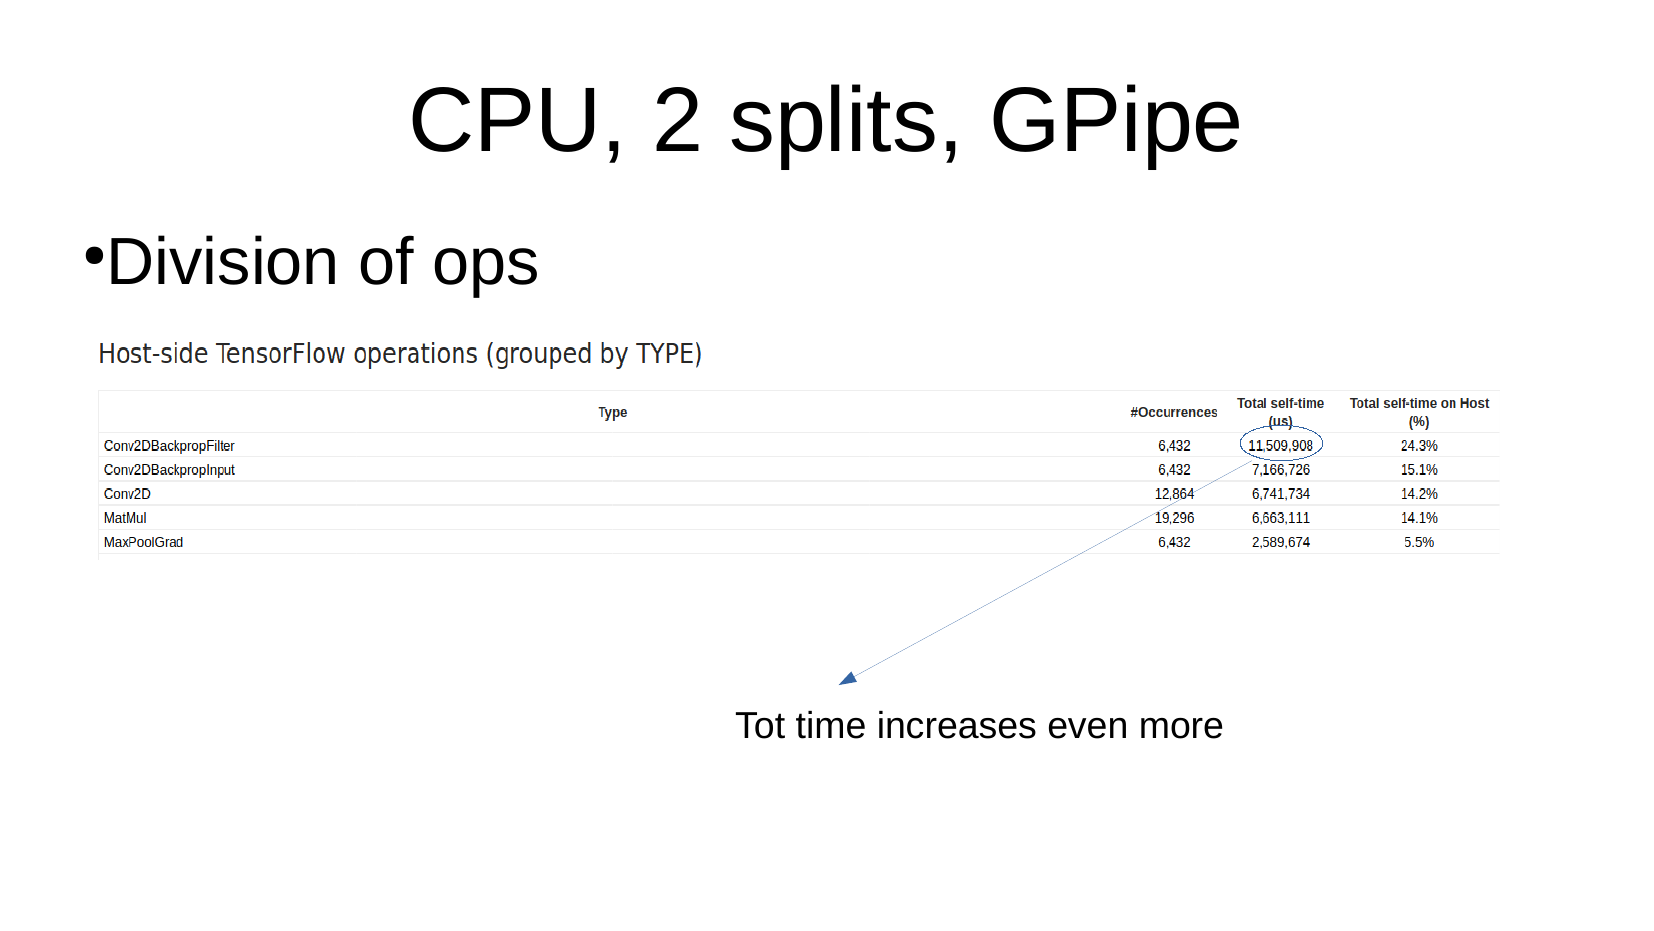

# CPU, 2 splits, GPipe
Division of ops
Tot time increases even more